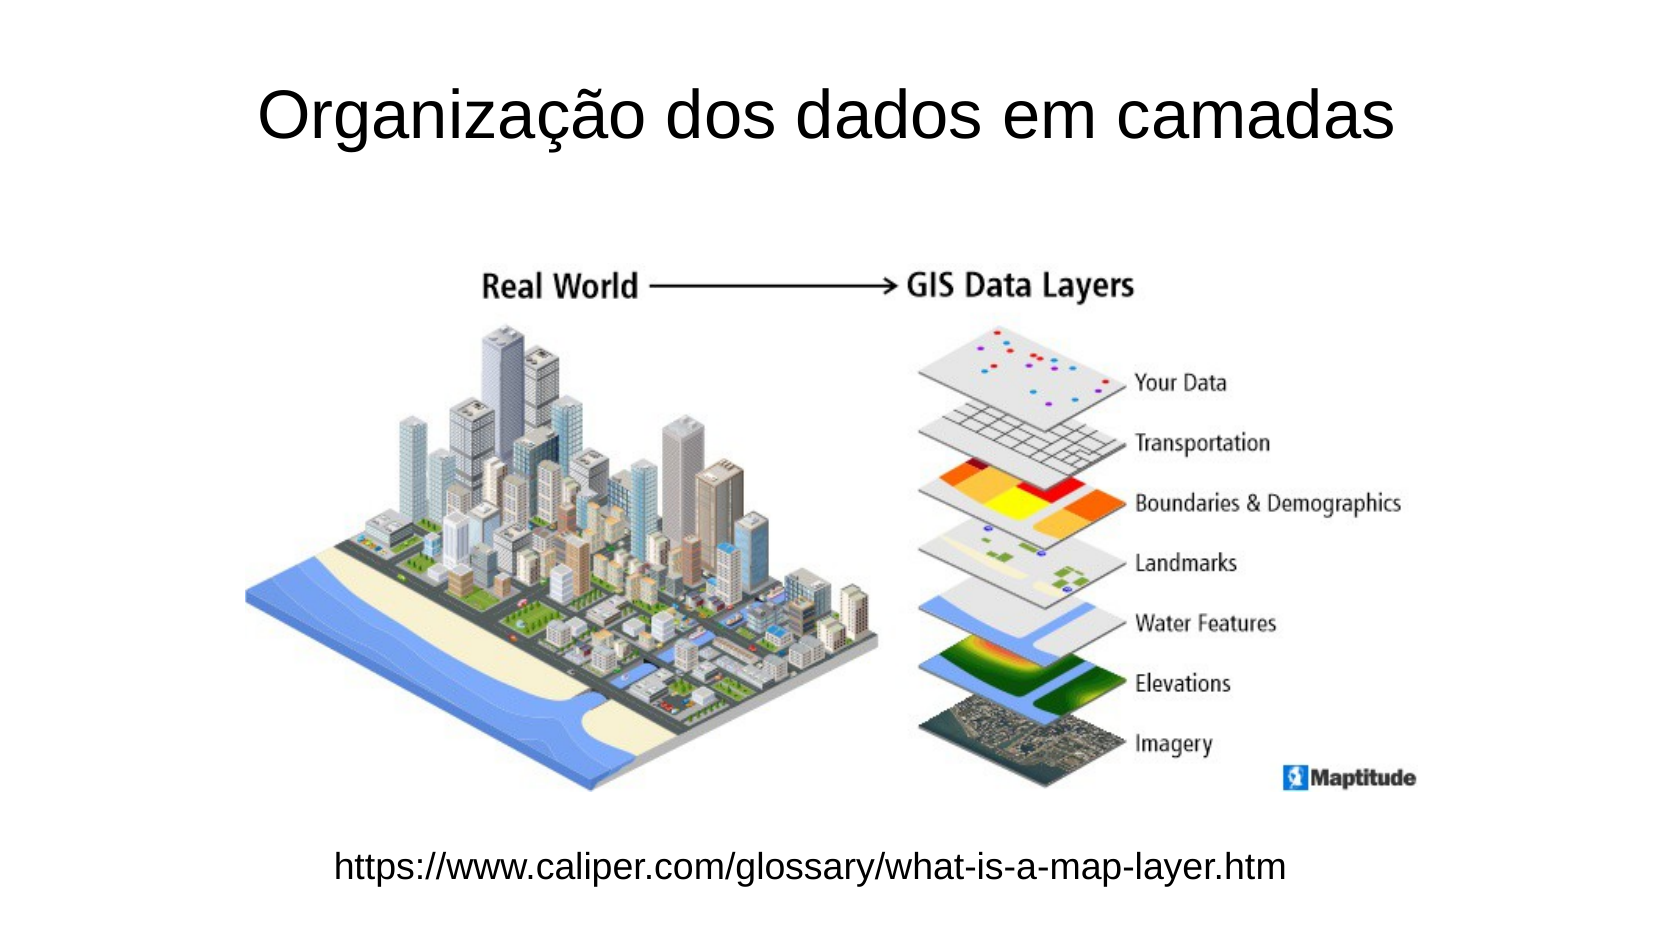

# Organização dos dados em camadas
https://www.caliper.com/glossary/what-is-a-map-layer.htm